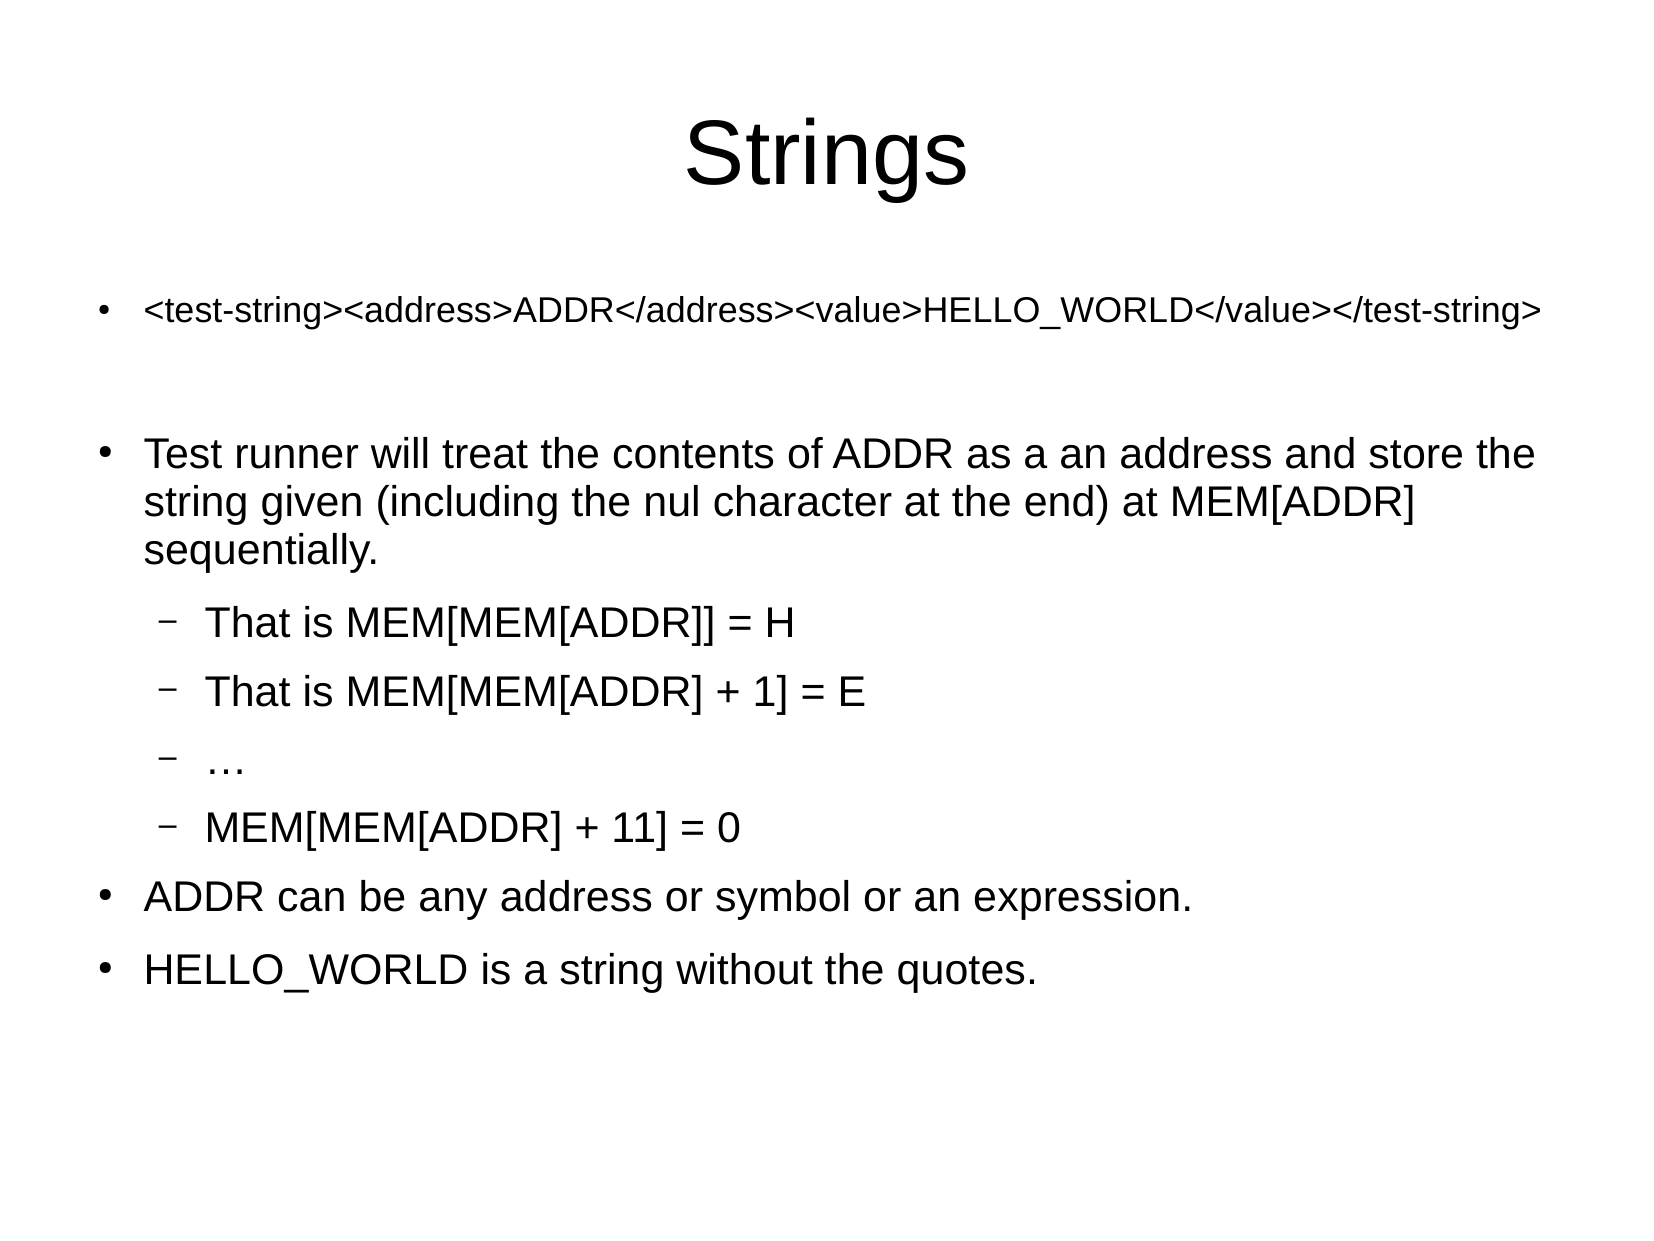

# Strings
<test-string><address>ADDR</address><value>HELLO_WORLD</value></test-string>
Test runner will treat the contents of ADDR as a an address and store the string given (including the nul character at the end) at MEM[ADDR] sequentially.
That is MEM[MEM[ADDR]] = H
That is MEM[MEM[ADDR] + 1] = E
…
MEM[MEM[ADDR] + 11] = 0
ADDR can be any address or symbol or an expression.
HELLO_WORLD is a string without the quotes.